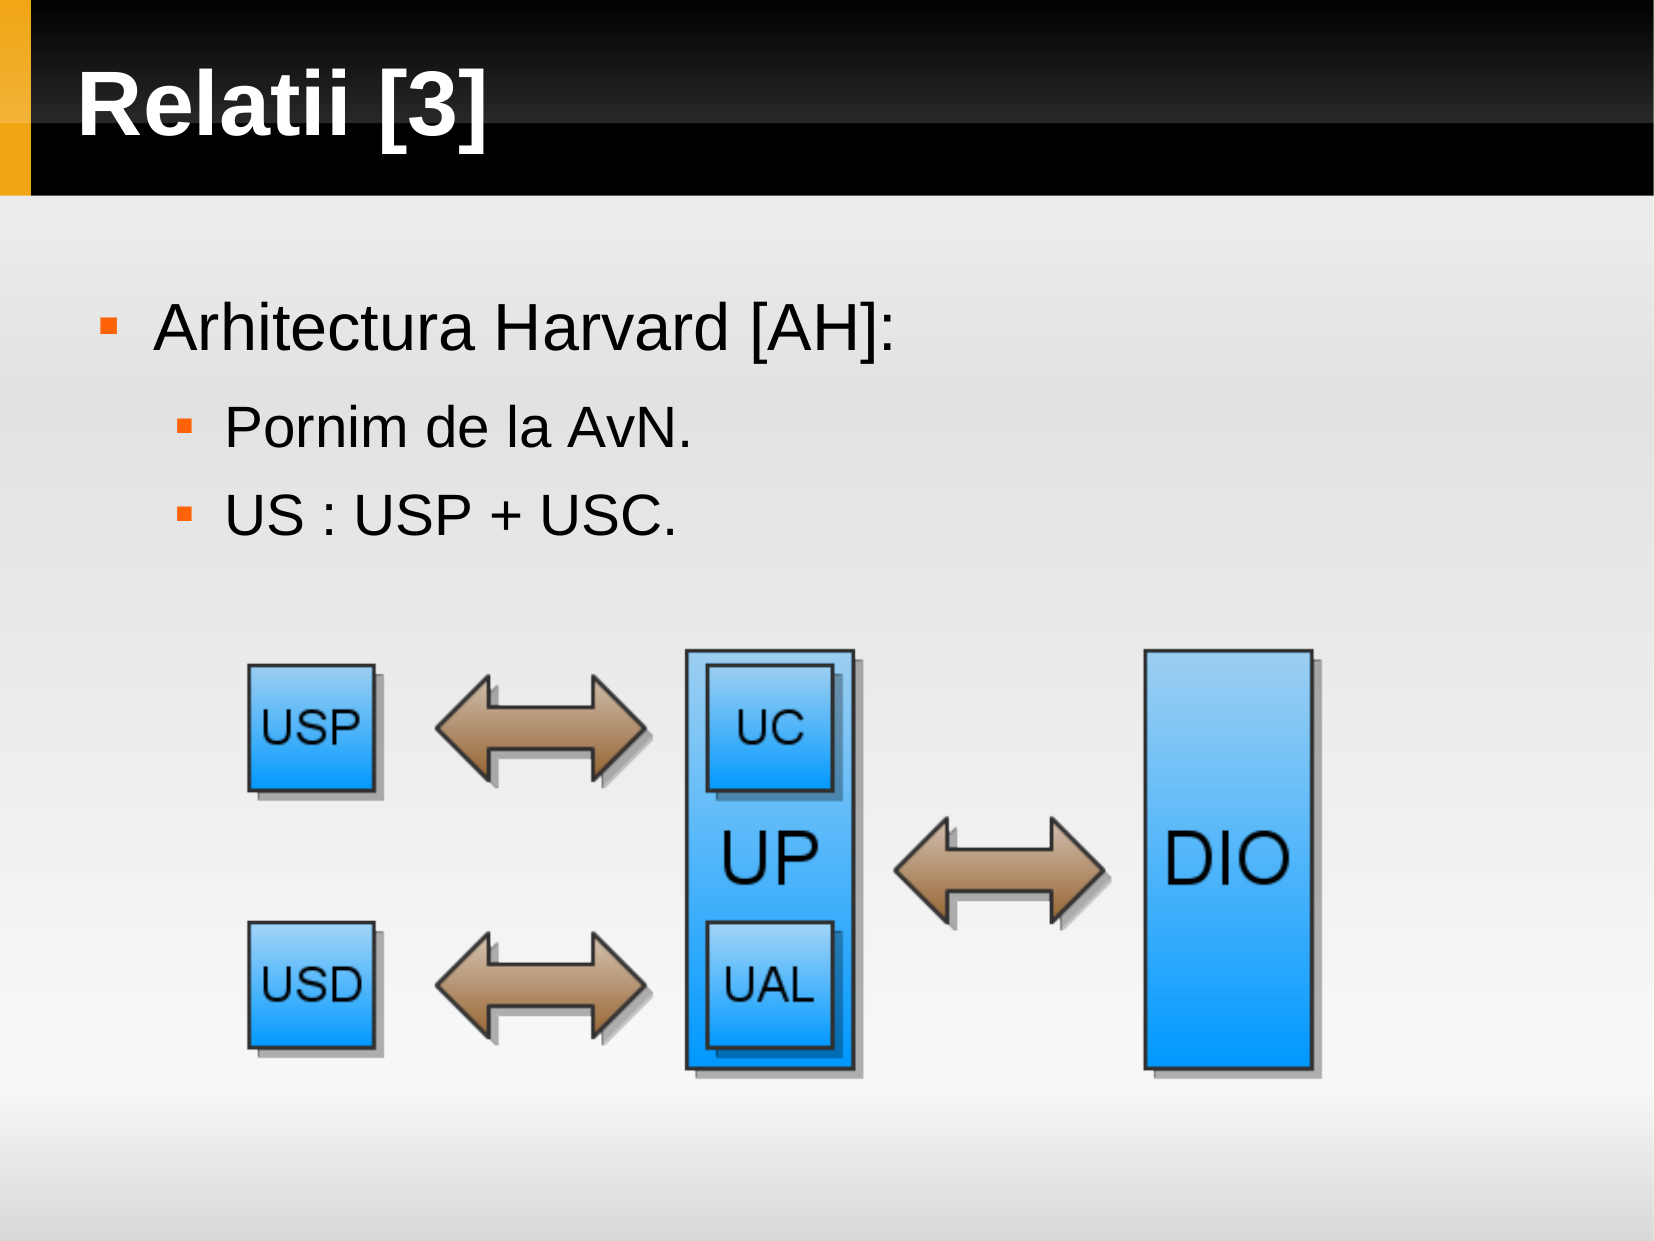

# Relatii [3]
Arhitectura Harvard [AH]:
Pornim de la AvN.
US : USP + USC.